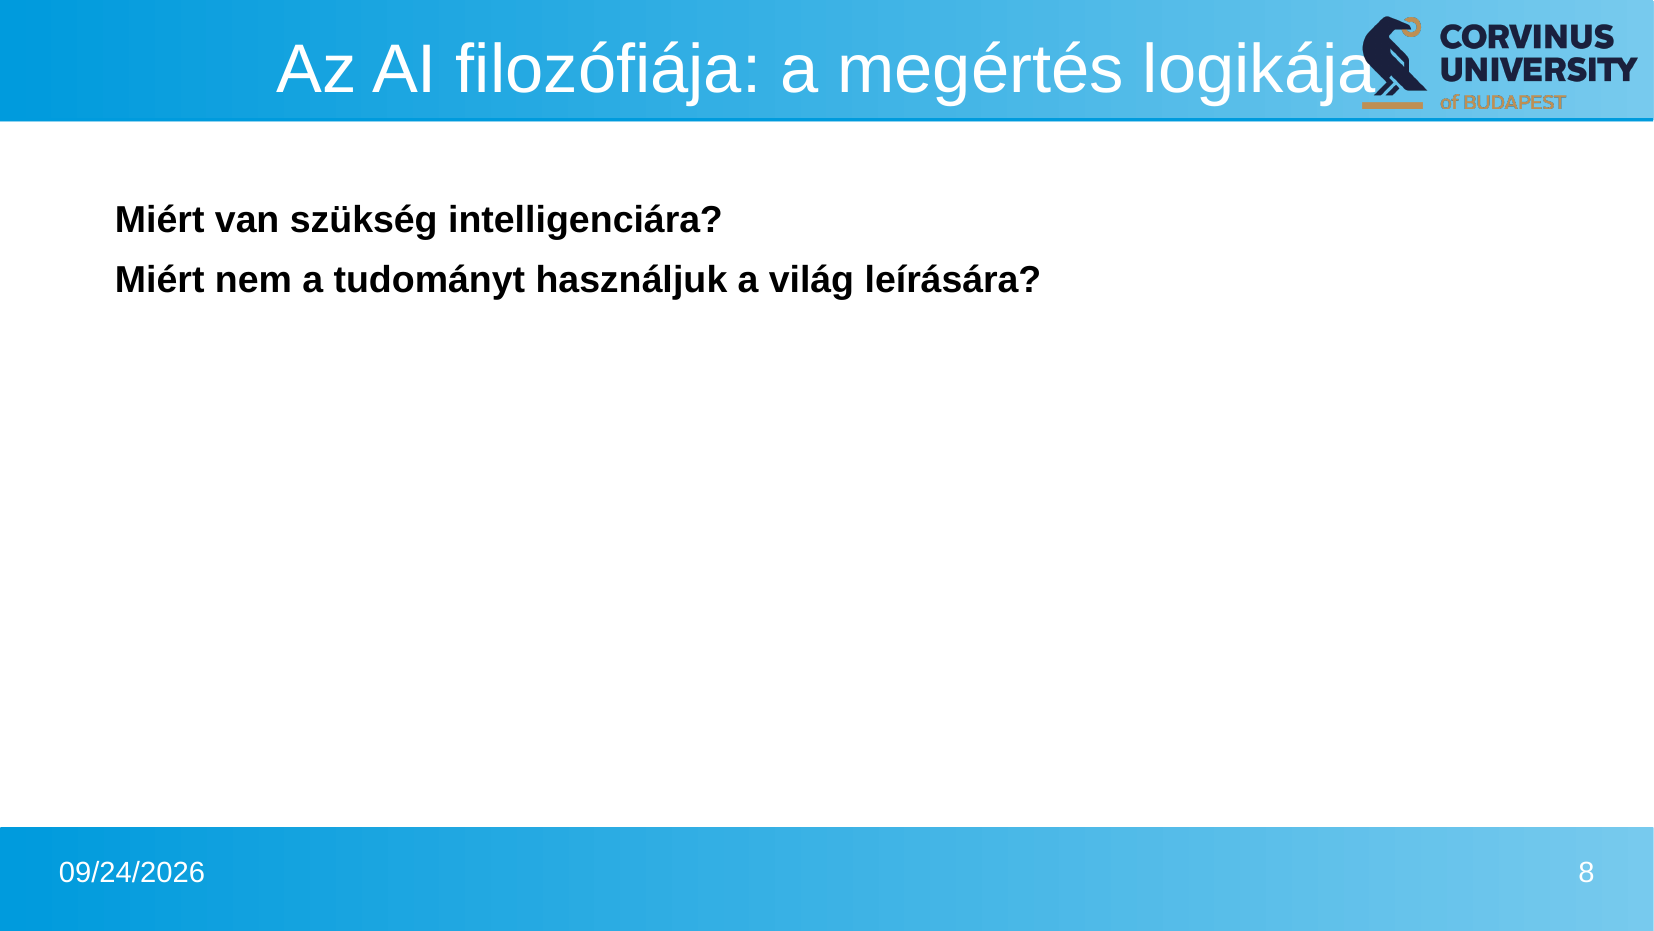

# Az AI filozófiája: a megértés logikája
Miért van szükség intelligenciára?
Miért nem a tudományt használjuk a világ leírására?
8